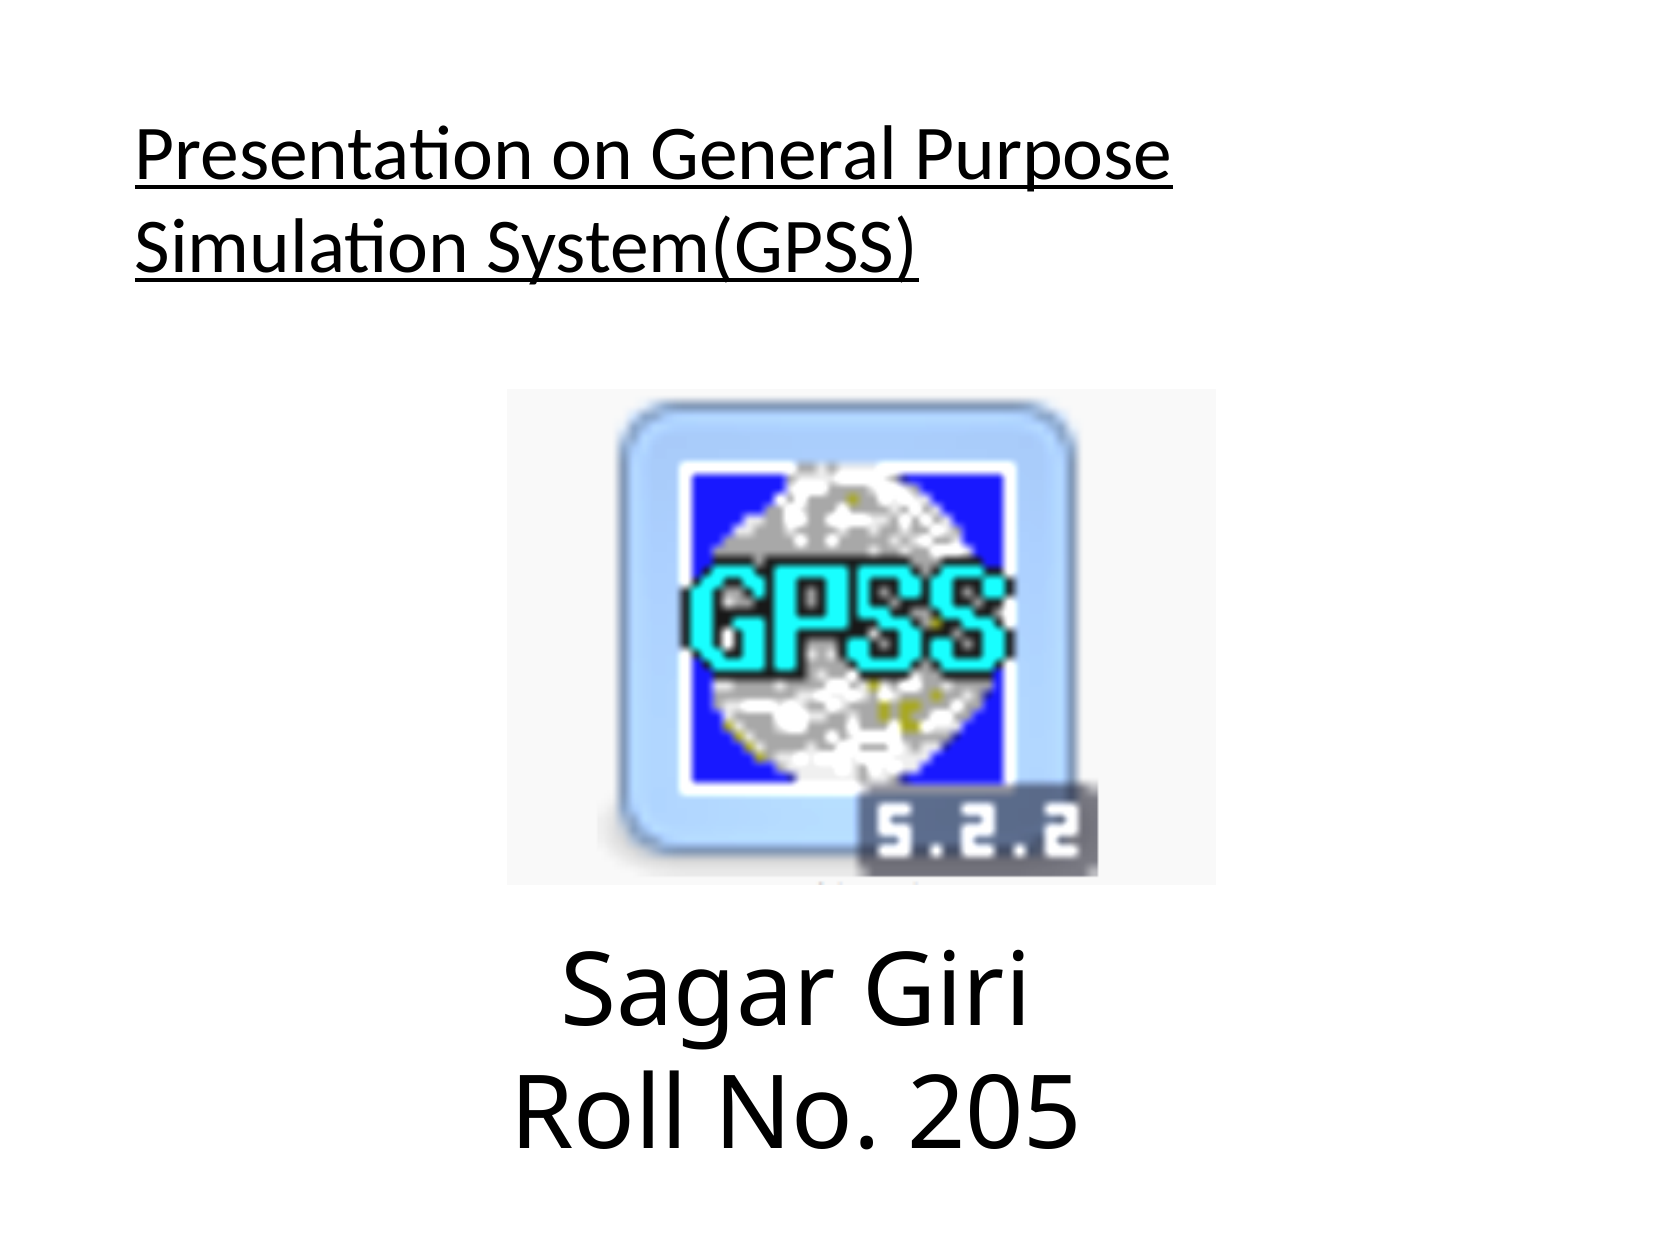

# Presentation on General Purpose Simulation System(GPSS)
Sagar Giri
Roll No. 205